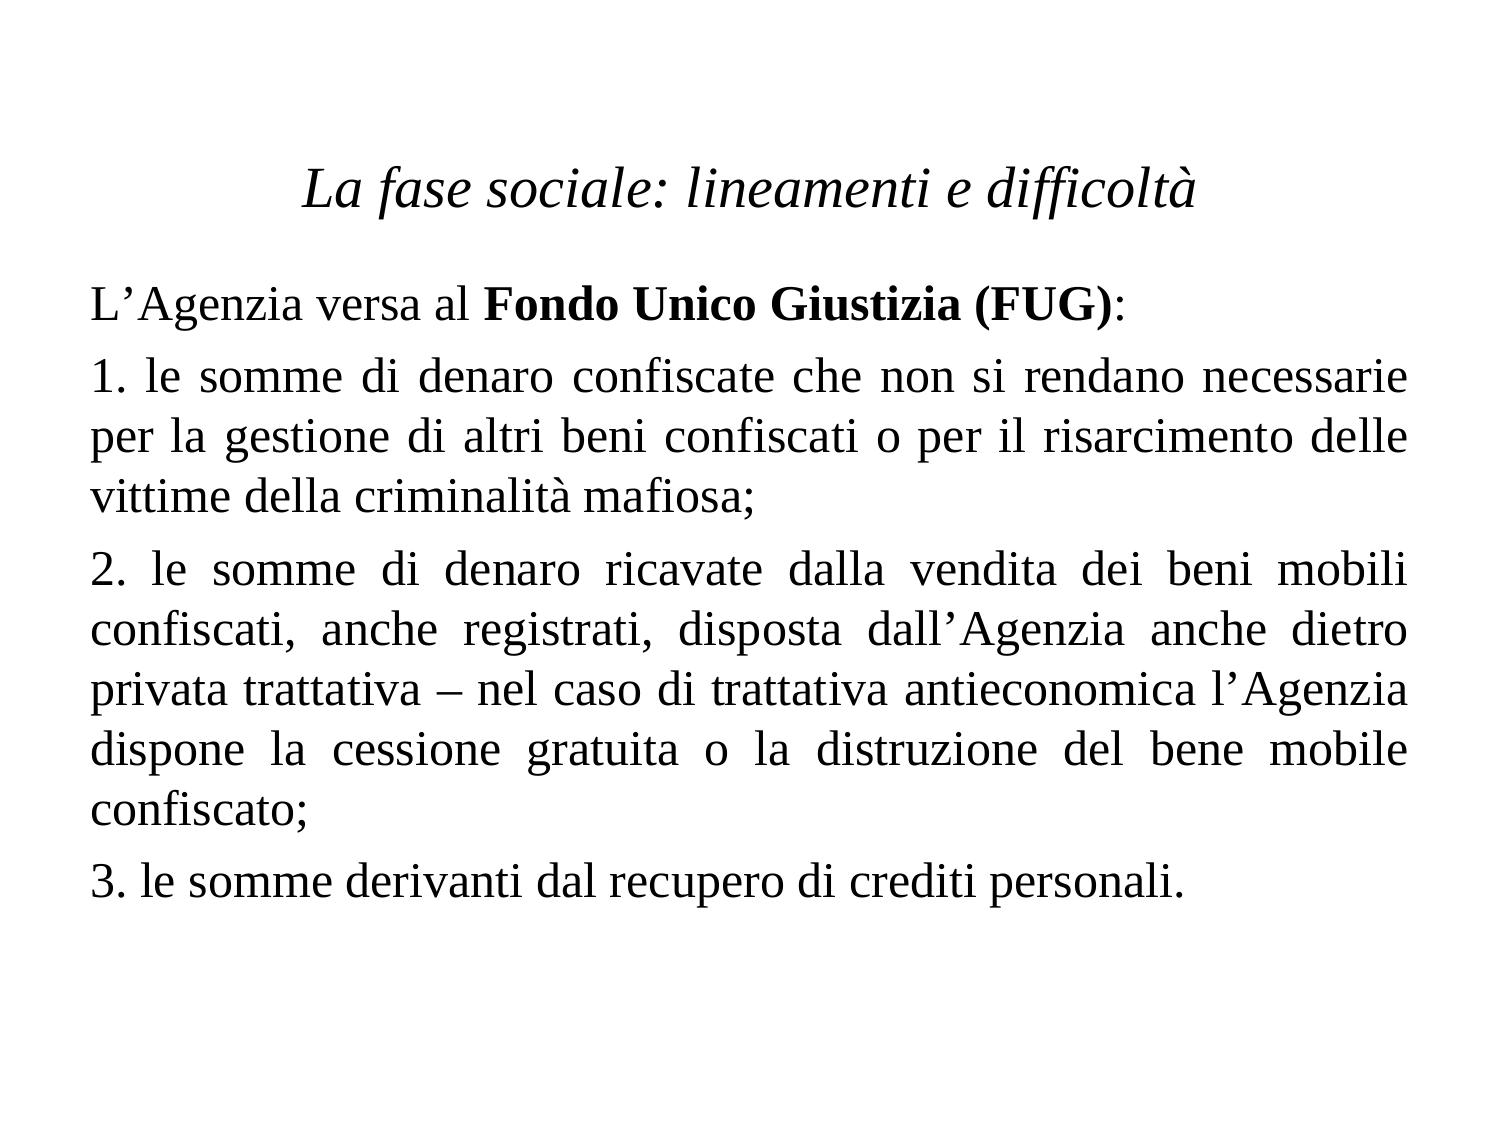

# La fase sociale: lineamenti e difficoltà
L’Agenzia versa al Fondo Unico Giustizia (FUG):
1. le somme di denaro confiscate che non si rendano necessarie per la gestione di altri beni confiscati o per il risarcimento delle vittime della criminalità mafiosa;
2. le somme di denaro ricavate dalla vendita dei beni mobili confiscati, anche registrati, disposta dall’Agenzia anche dietro privata trattativa – nel caso di trattativa antieconomica l’Agenzia dispone la cessione gratuita o la distruzione del bene mobile confiscato;
3. le somme derivanti dal recupero di crediti personali.